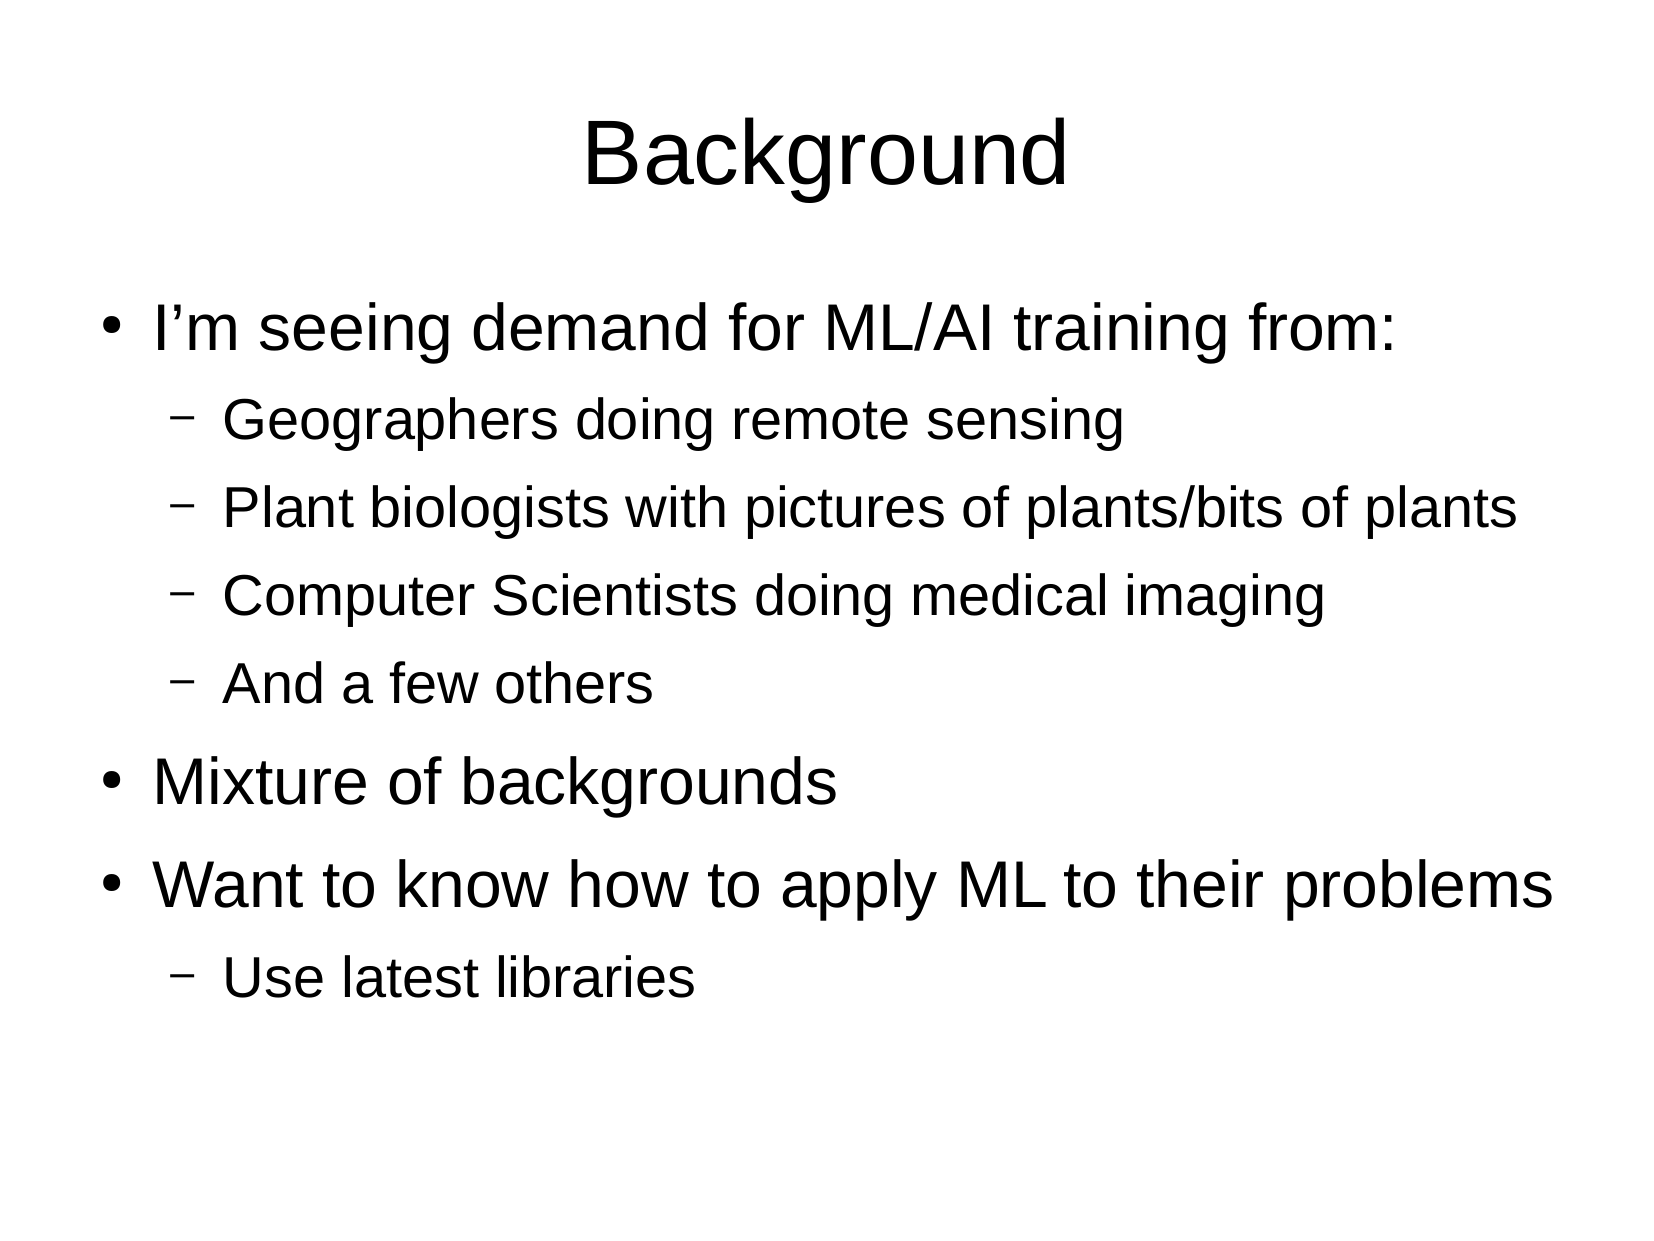

# Background
I’m seeing demand for ML/AI training from:
Geographers doing remote sensing
Plant biologists with pictures of plants/bits of plants
Computer Scientists doing medical imaging
And a few others
Mixture of backgrounds
Want to know how to apply ML to their problems
Use latest libraries